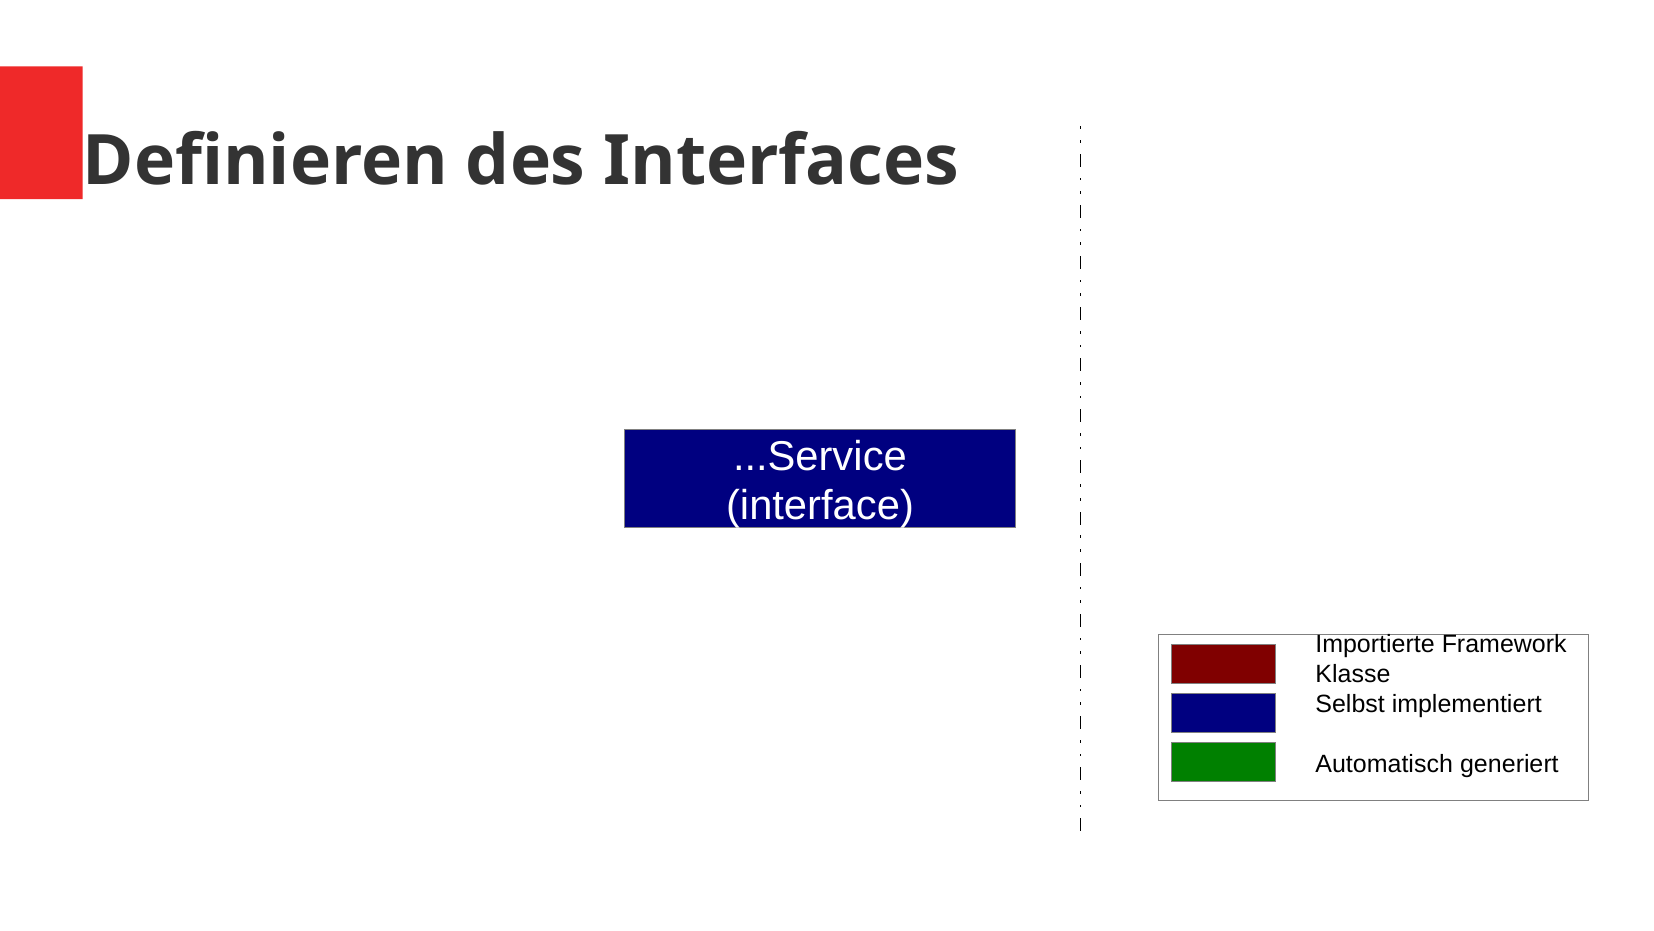

# Definieren des Interfaces
...Service
(interface)
Importierte Framework
Klasse
Selbst implementiert
Automatisch generiert